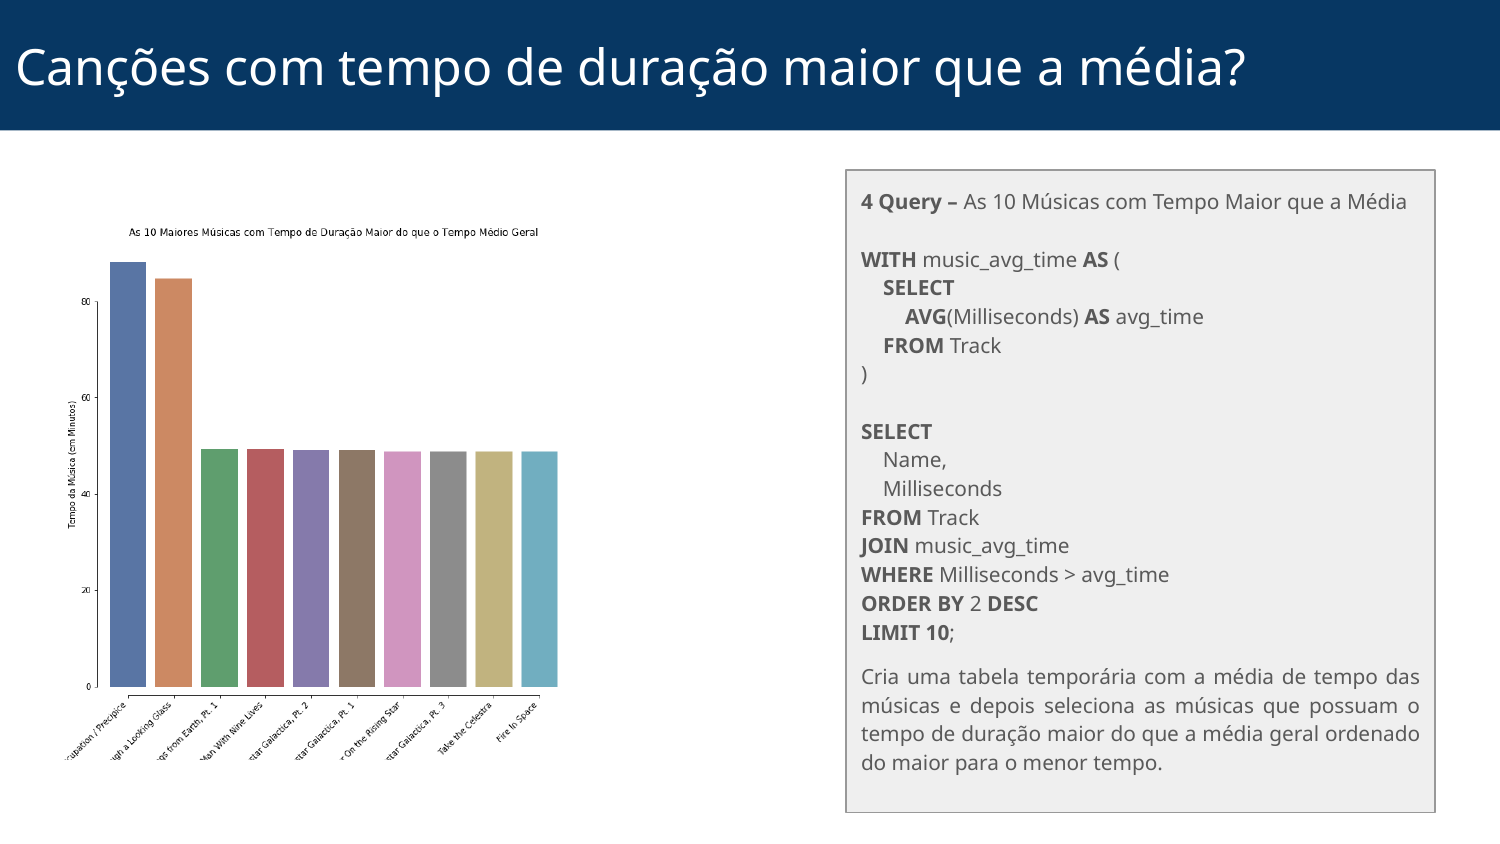

Canções com tempo de duração maior que a média?
# 4 Query – As 10 Músicas com Tempo Maior que a Média
WITH music_avg_time AS (
 SELECT
 AVG(Milliseconds) AS avg_time
 FROM Track
)
SELECT
 Name,
 Milliseconds
FROM Track
JOIN music_avg_time
WHERE Milliseconds > avg_time
ORDER BY 2 DESC
LIMIT 10;
Cria uma tabela temporária com a média de tempo das músicas e depois seleciona as músicas que possuam o tempo de duração maior do que a média geral ordenado do maior para o menor tempo.